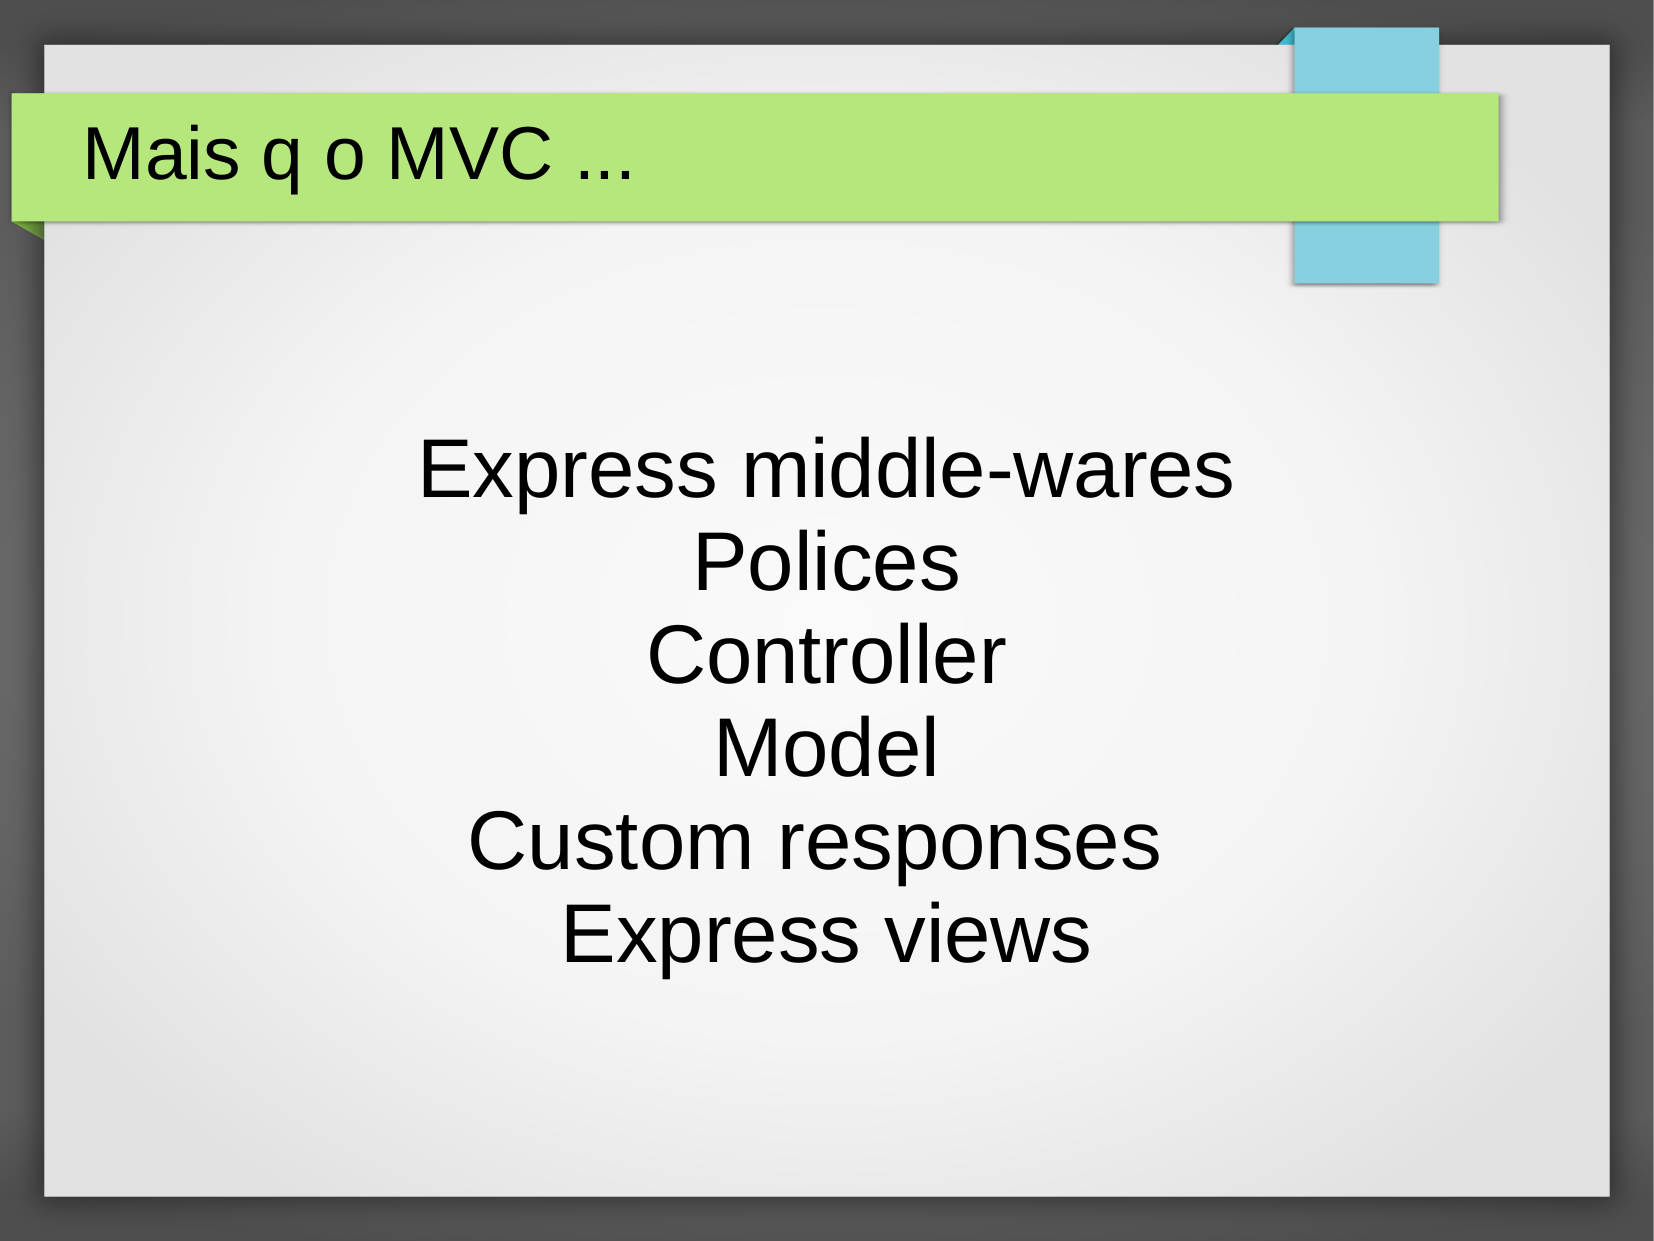

# Mais q o MVC ...
Express middle-wares
Polices
Controller
Model
Custom responses
Express views